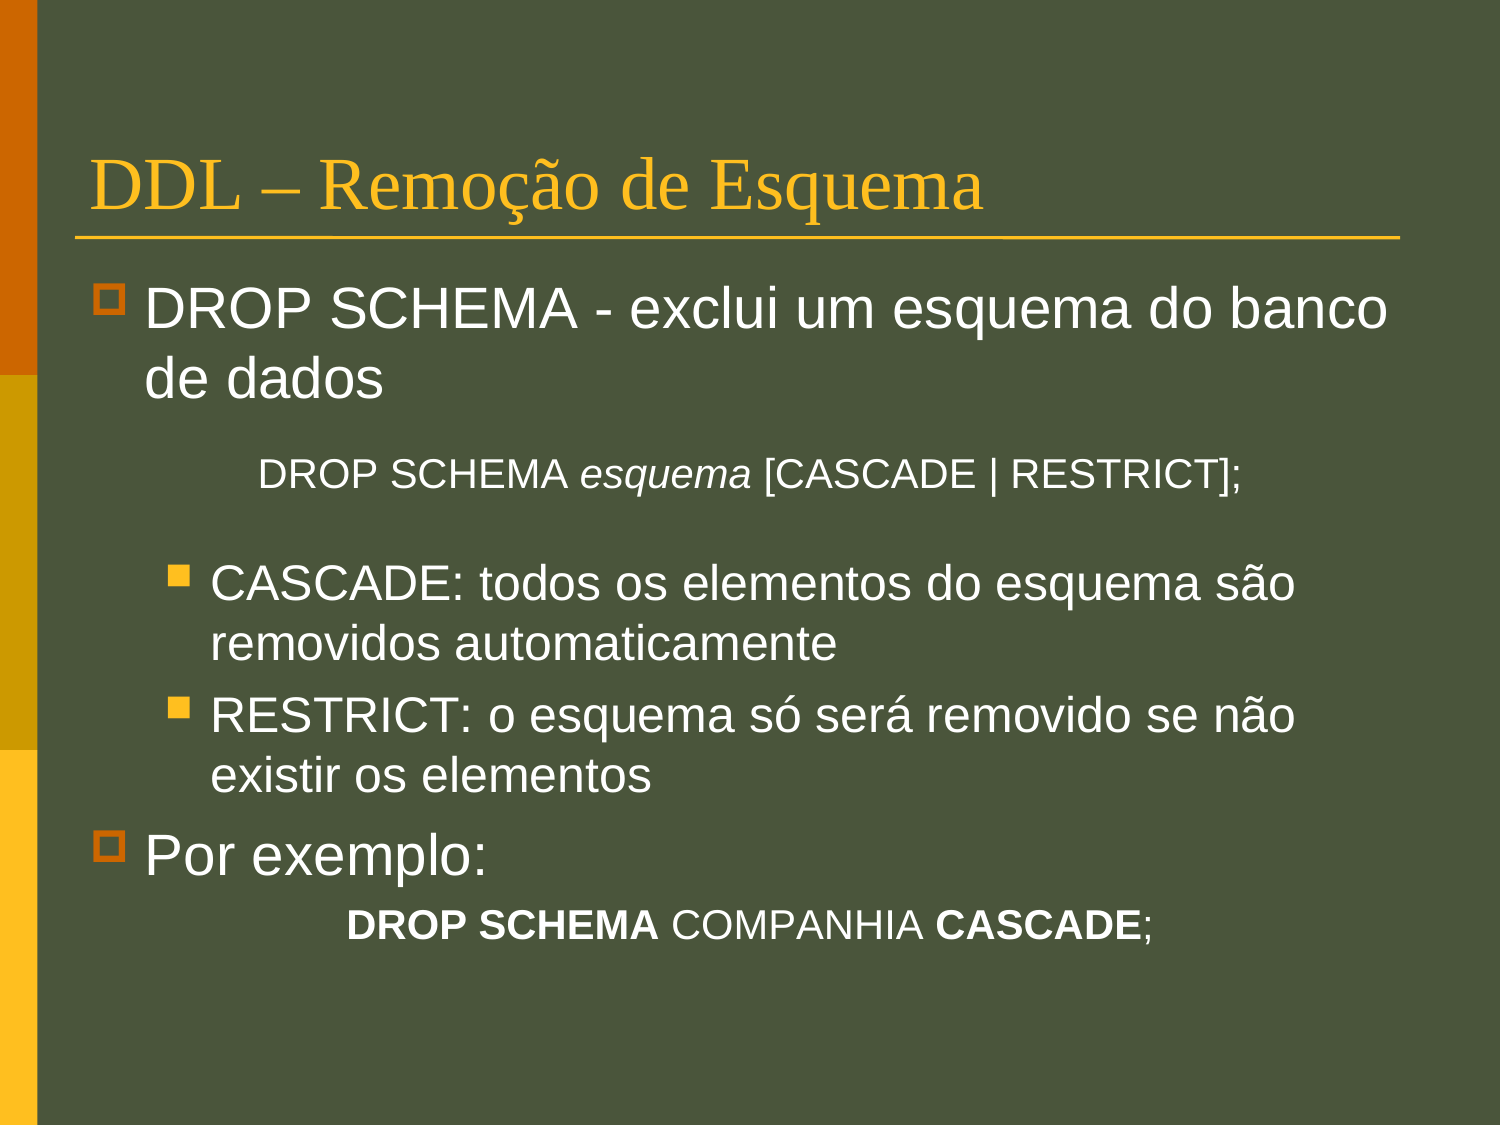

# DDL – Remoção de Esquema
DROP SCHEMA - exclui um esquema do banco de dados
DROP SCHEMA esquema [CASCADE | RESTRICT];
CASCADE: todos os elementos do esquema são removidos automaticamente
RESTRICT: o esquema só será removido se não existir os elementos
Por exemplo:
DROP SCHEMA COMPANHIA CASCADE;